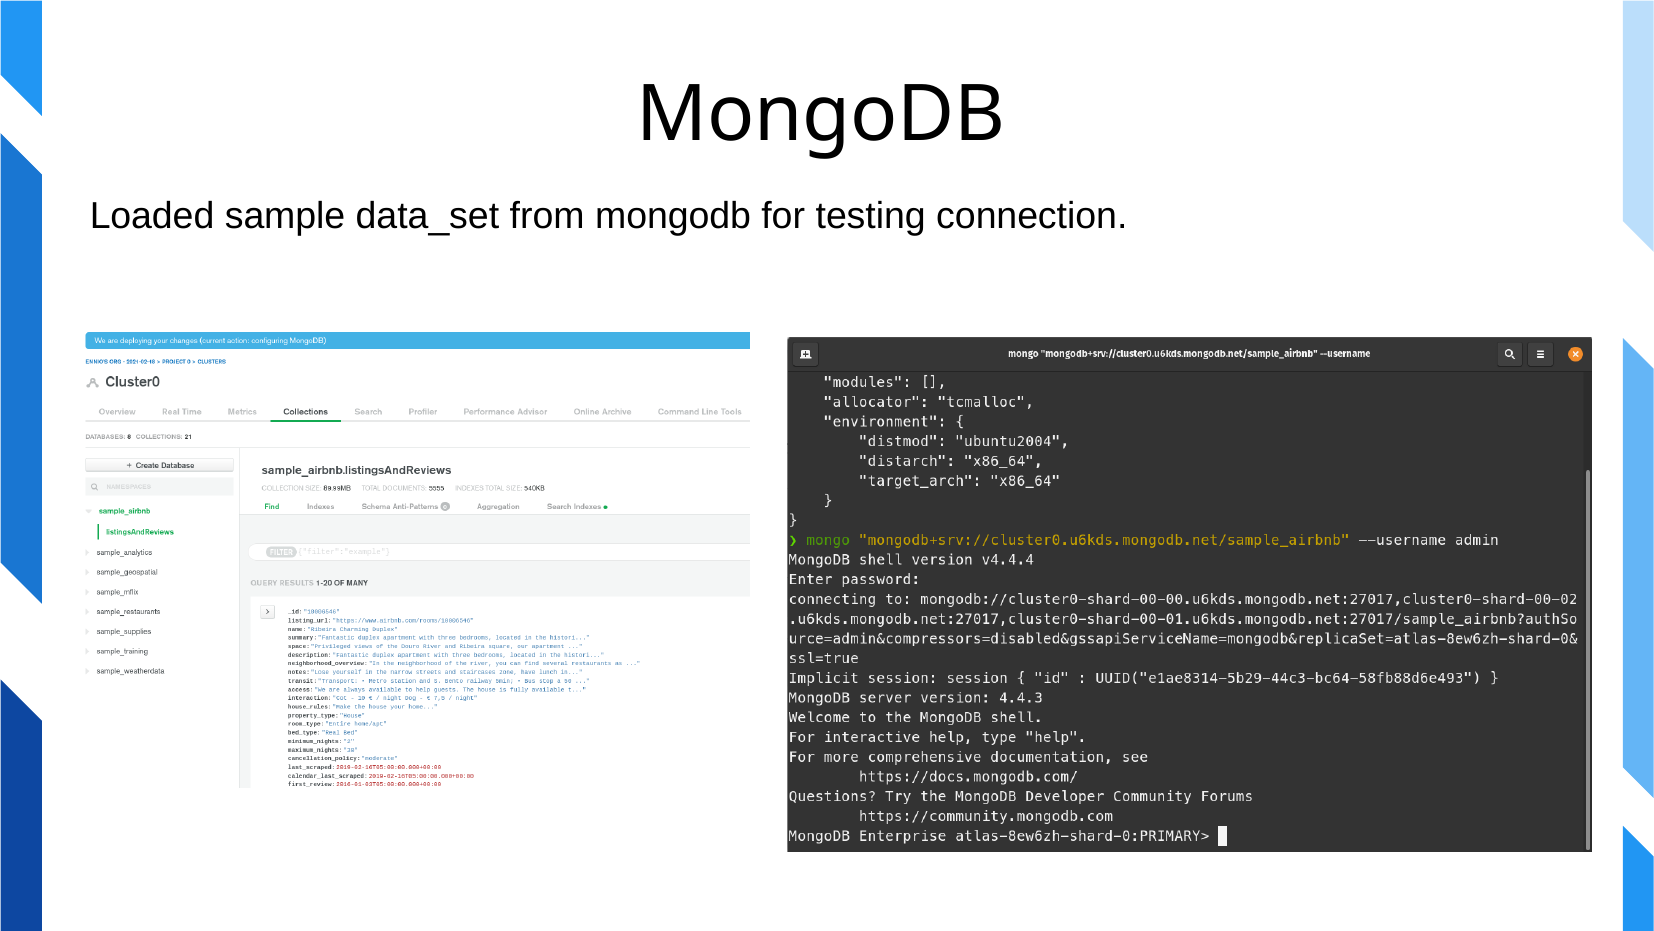

# MongoDB
Loaded sample data_set from mongodb for testing connection.